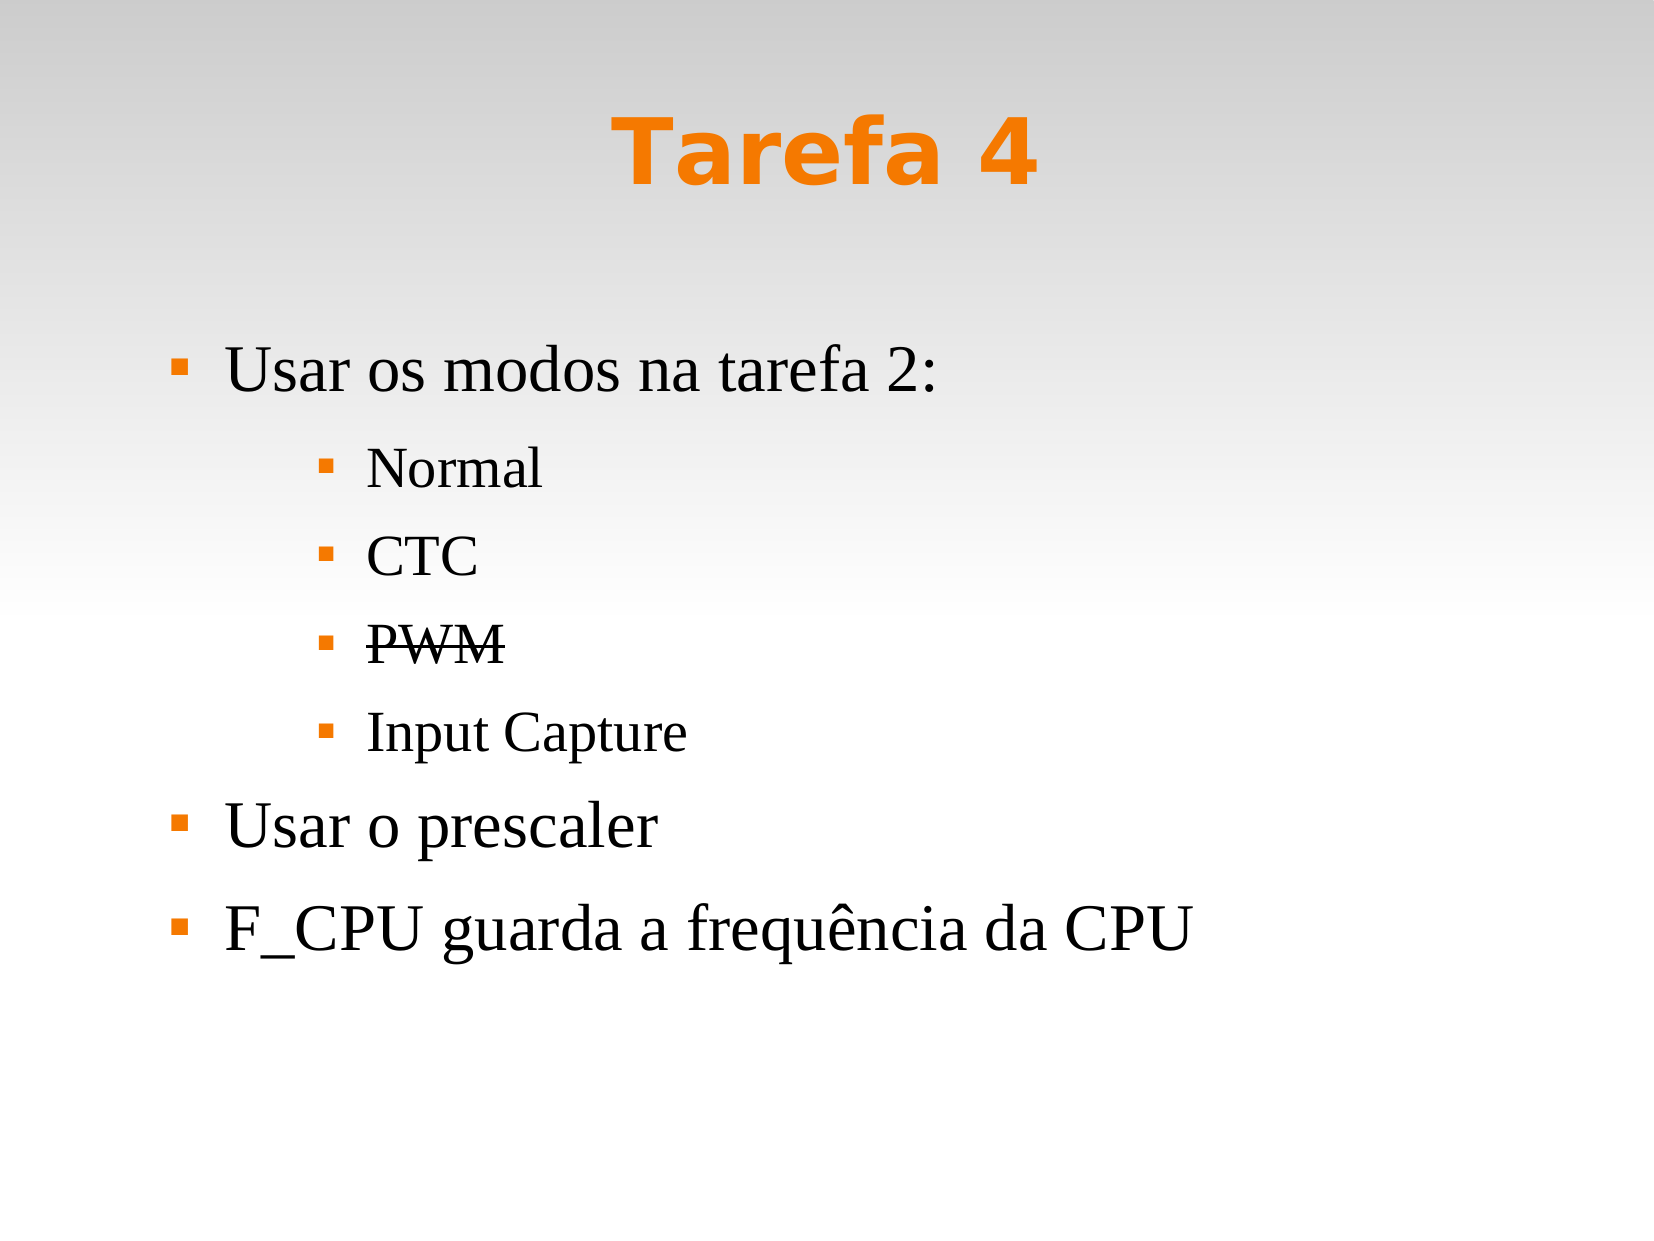

# Tarefa 4
Usar os modos na tarefa 2:
Normal
CTC
PWM
Input Capture
Usar o prescaler
F_CPU guarda a frequência da CPU